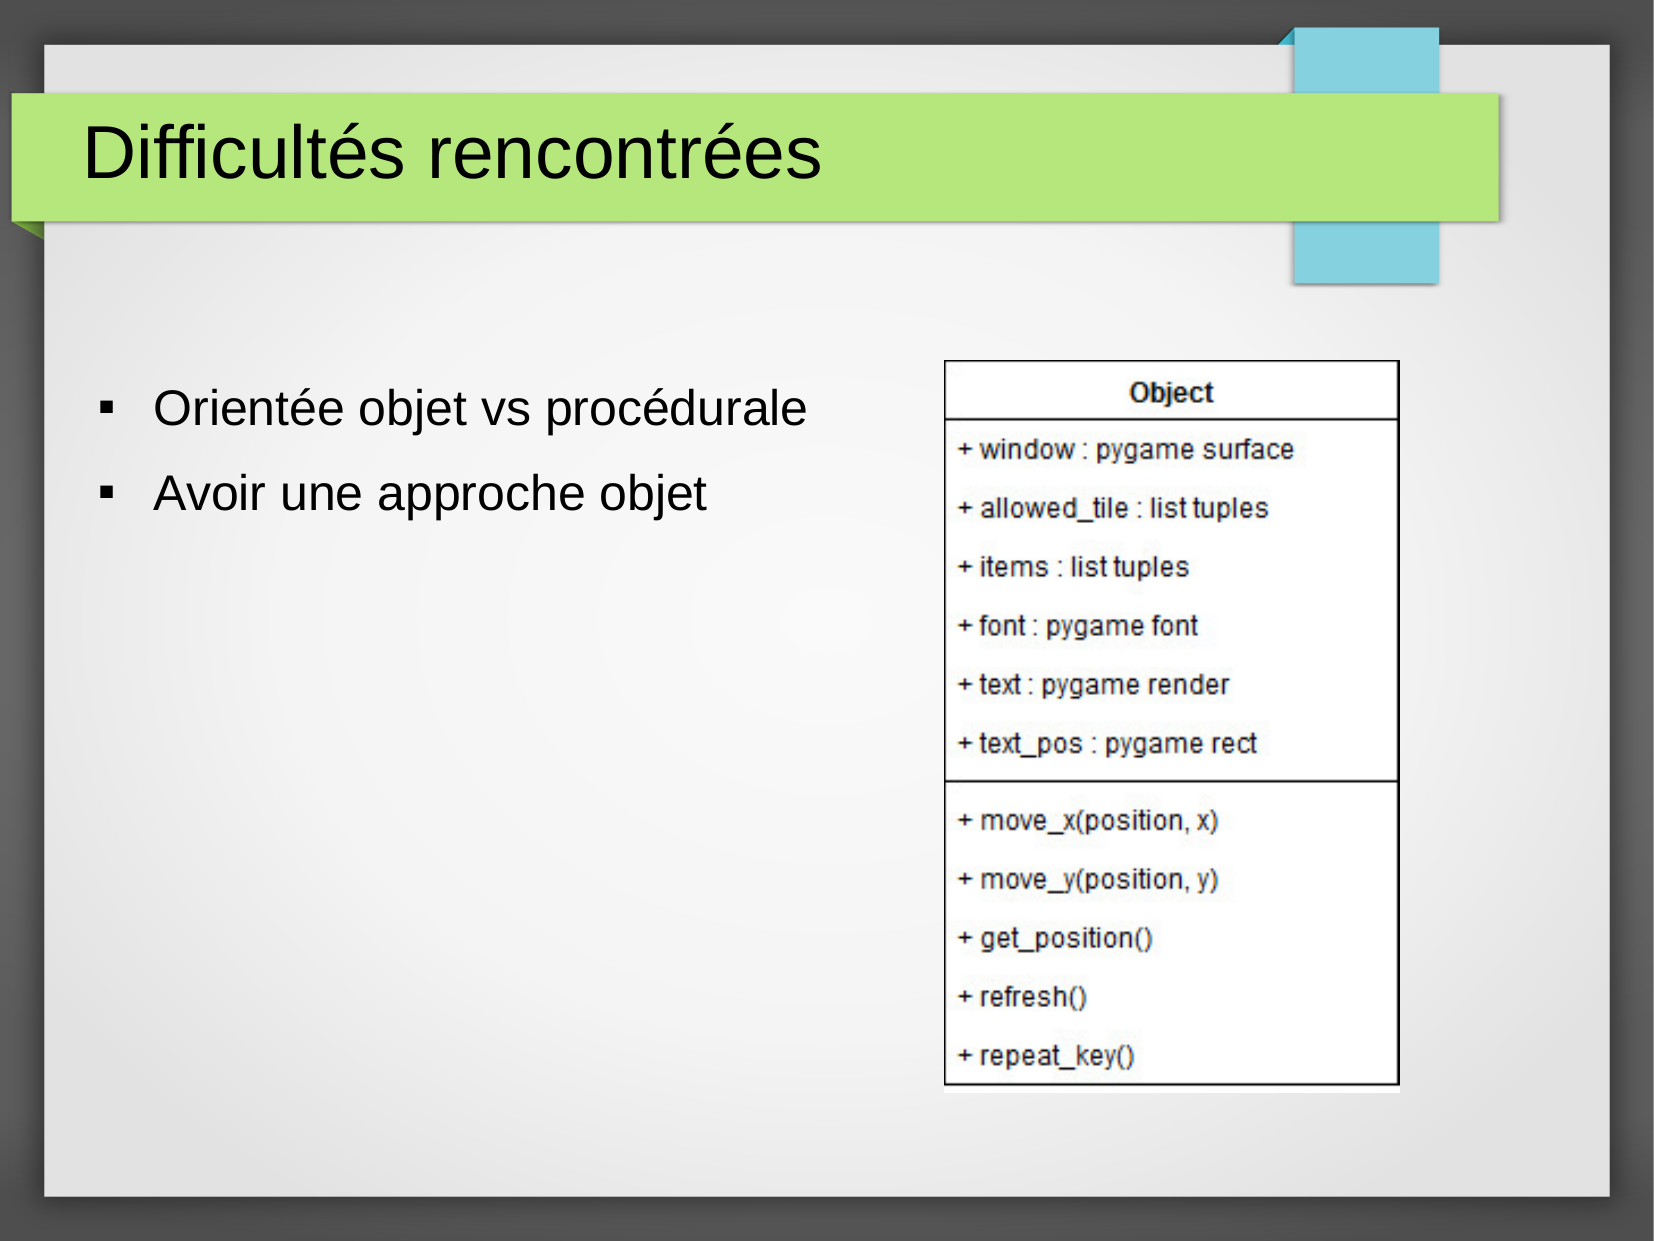

# Difficultés rencontrées
Orientée objet vs procédurale
Avoir une approche objet